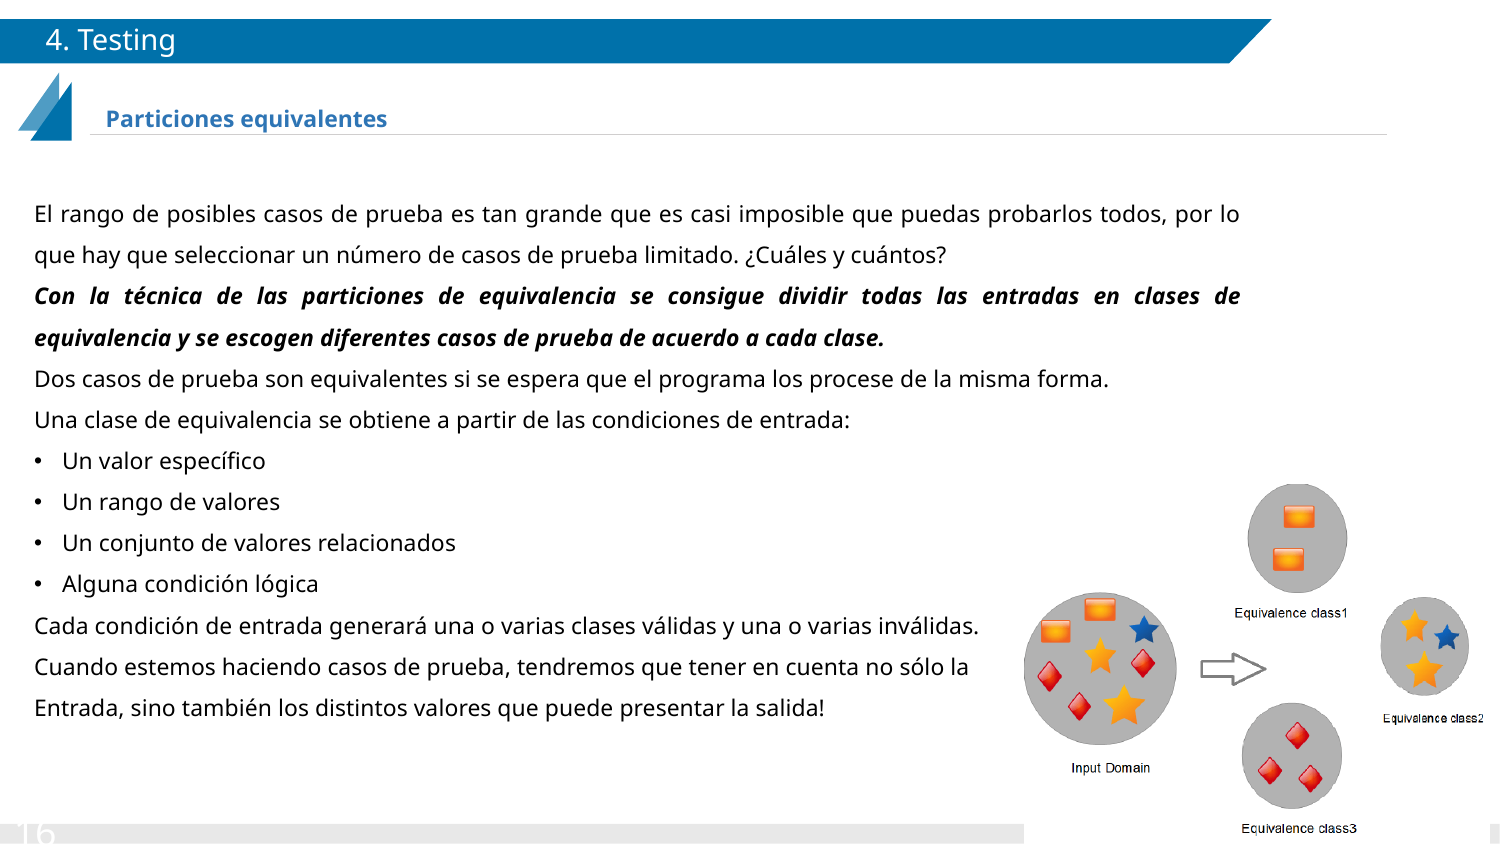

# 4. Testing
Particiones equivalentes
El rango de posibles casos de prueba es tan grande que es casi imposible que puedas probarlos todos, por lo que hay que seleccionar un número de casos de prueba limitado. ¿Cuáles y cuántos?
Con la técnica de las particiones de equivalencia se consigue dividir todas las entradas en clases de equivalencia y se escogen diferentes casos de prueba de acuerdo a cada clase.
Dos casos de prueba son equivalentes si se espera que el programa los procese de la misma forma.
Una clase de equivalencia se obtiene a partir de las condiciones de entrada:
Un valor específico
Un rango de valores
Un conjunto de valores relacionados
Alguna condición lógica
Cada condición de entrada generará una o varias clases válidas y una o varias inválidas.
Cuando estemos haciendo casos de prueba, tendremos que tener en cuenta no sólo la
Entrada, sino también los distintos valores que puede presentar la salida!